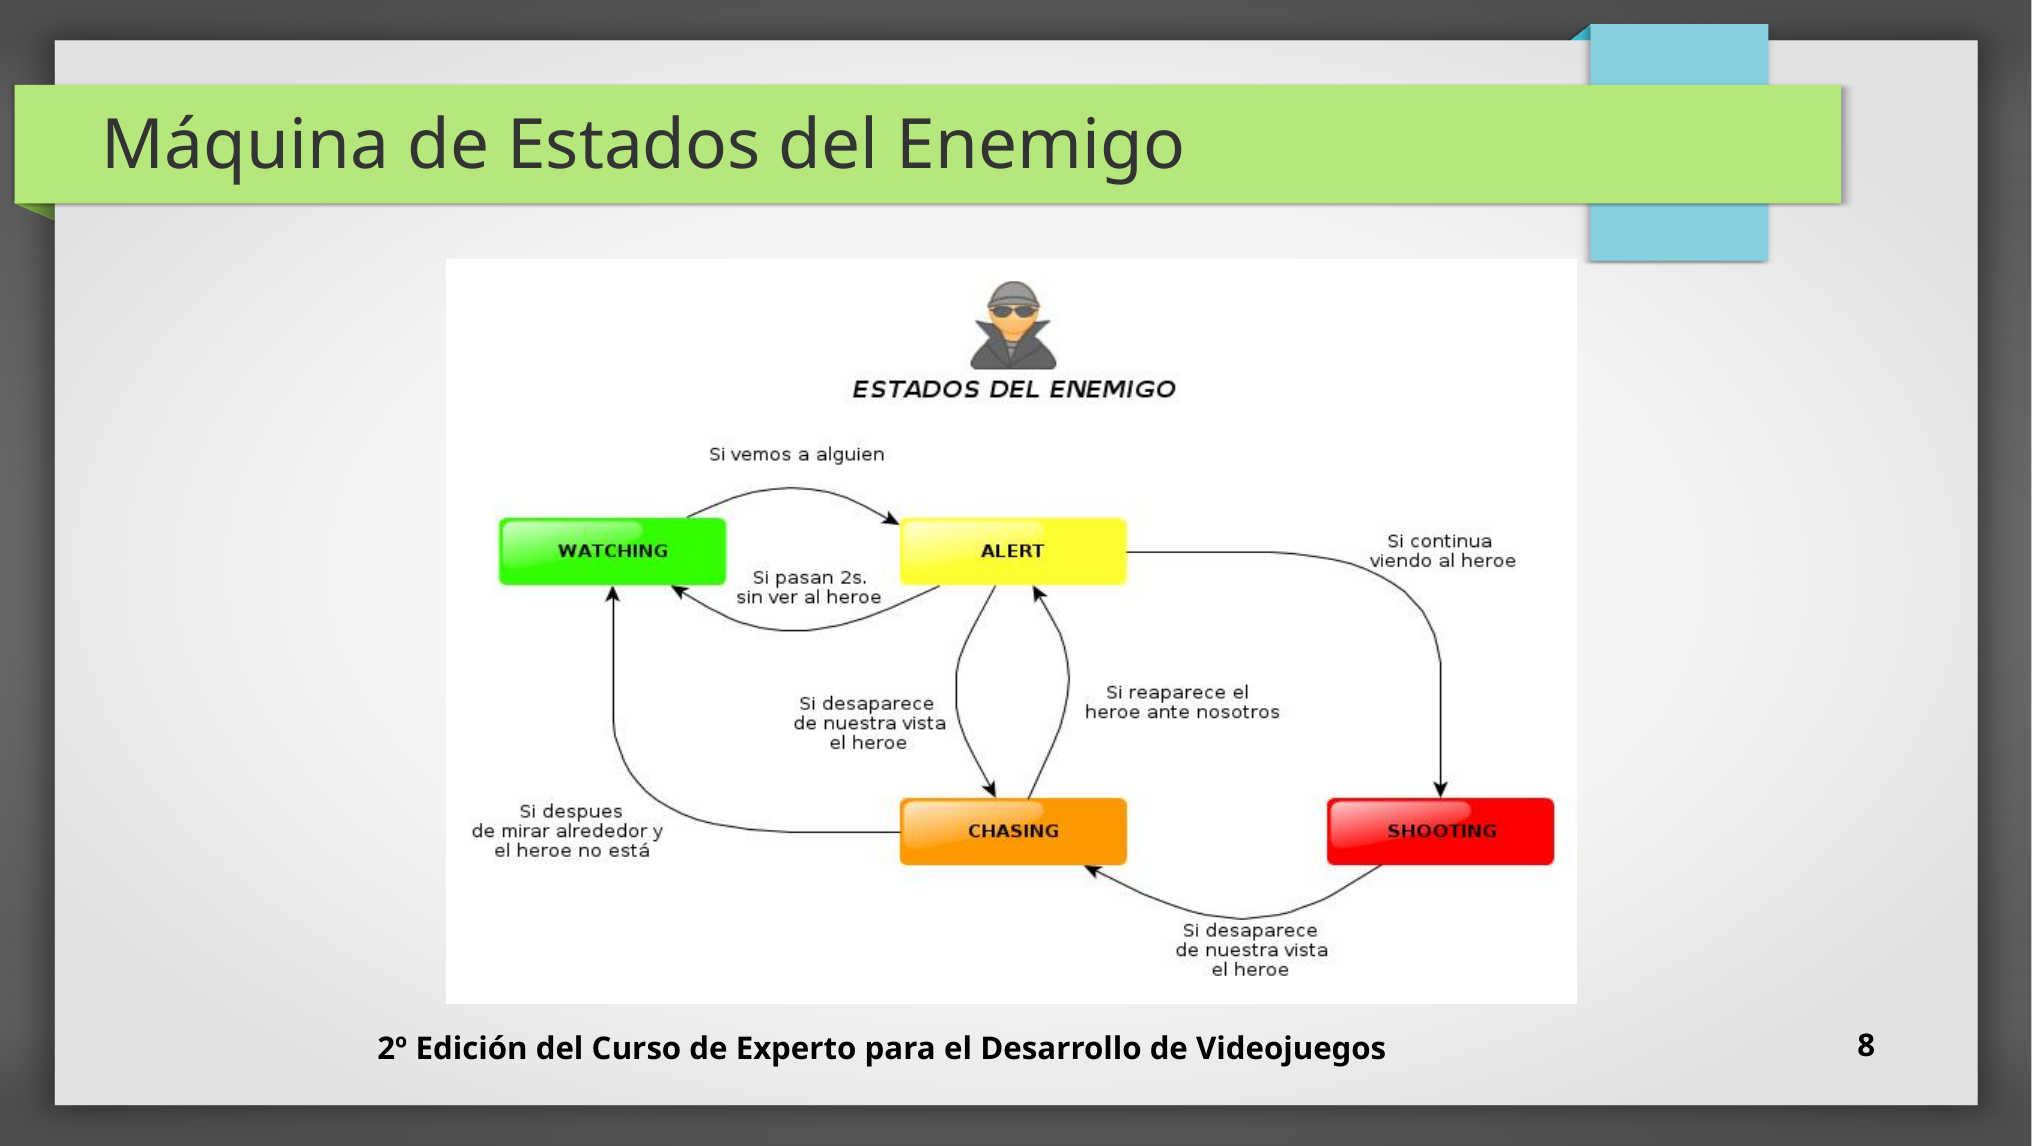

# Máquina de Estados del Enemigo
2º Edición del Curso de Experto para el Desarrollo de Videojuegos